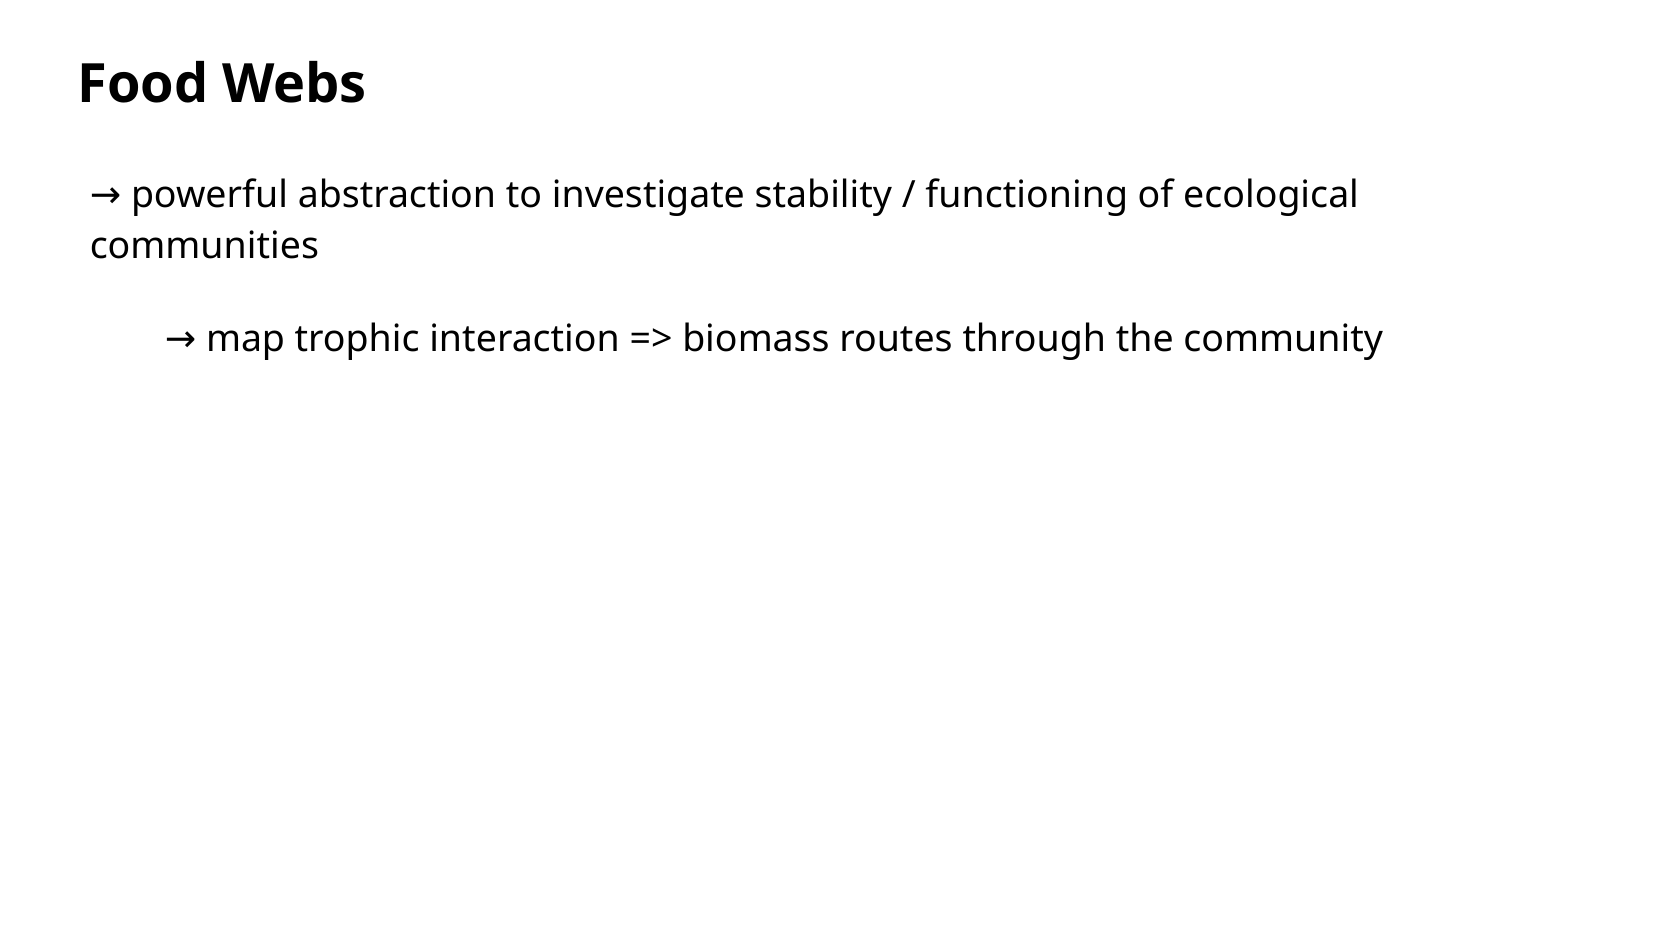

Food Webs
→ powerful abstraction to investigate stability / functioning of ecological communities
	→ map trophic interaction => biomass routes through the community